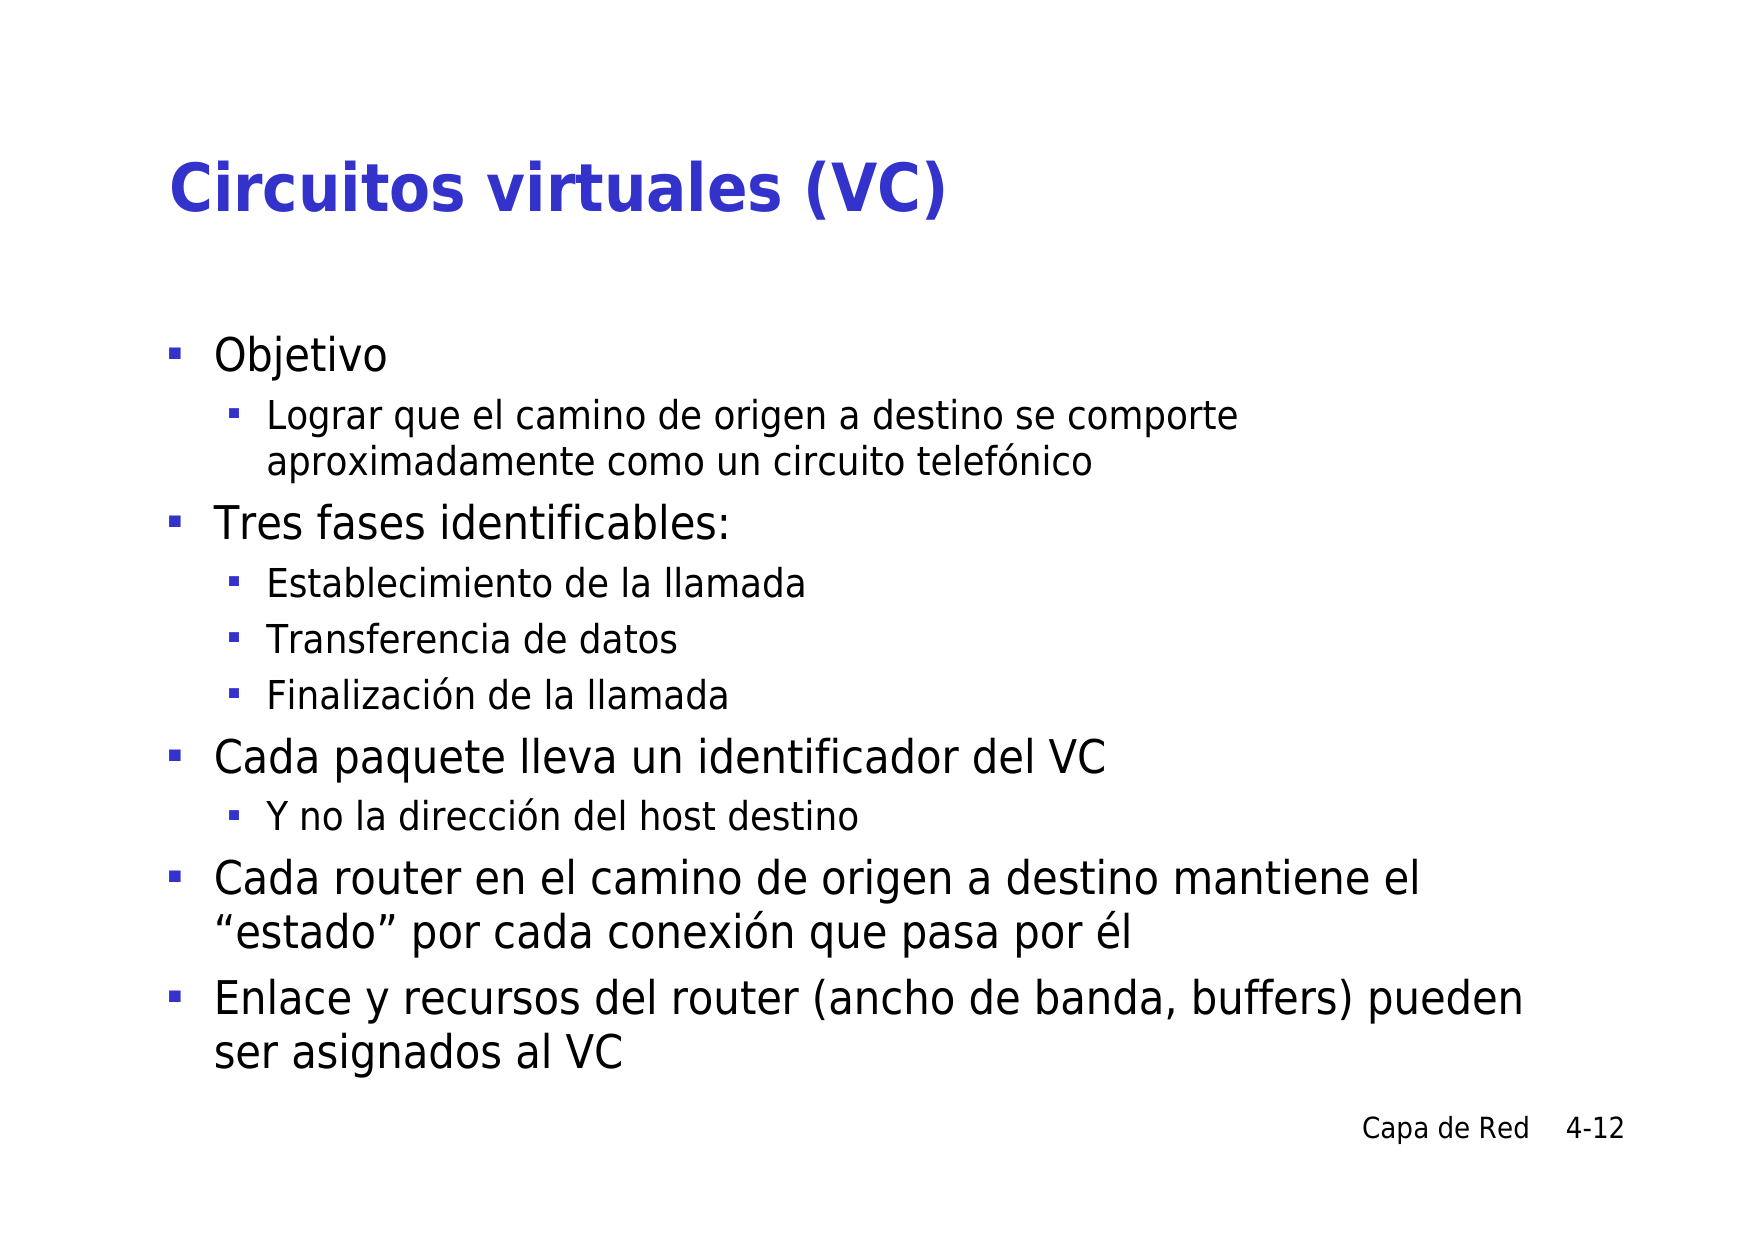

# Circuitos virtuales (VC)
Objetivo
Lograr que el camino de origen a destino se comporte aproximadamente como un circuito telefónico
Tres fases identificables:
Establecimiento de la llamada
Transferencia de datos
Finalización de la llamada
Cada paquete lleva un identificador del VC
Y no la dirección del host destino
Cada router en el camino de origen a destino mantiene el “estado” por cada conexión que pasa por él
Enlace y recursos del router (ancho de banda, buffers) pueden ser asignados al VC